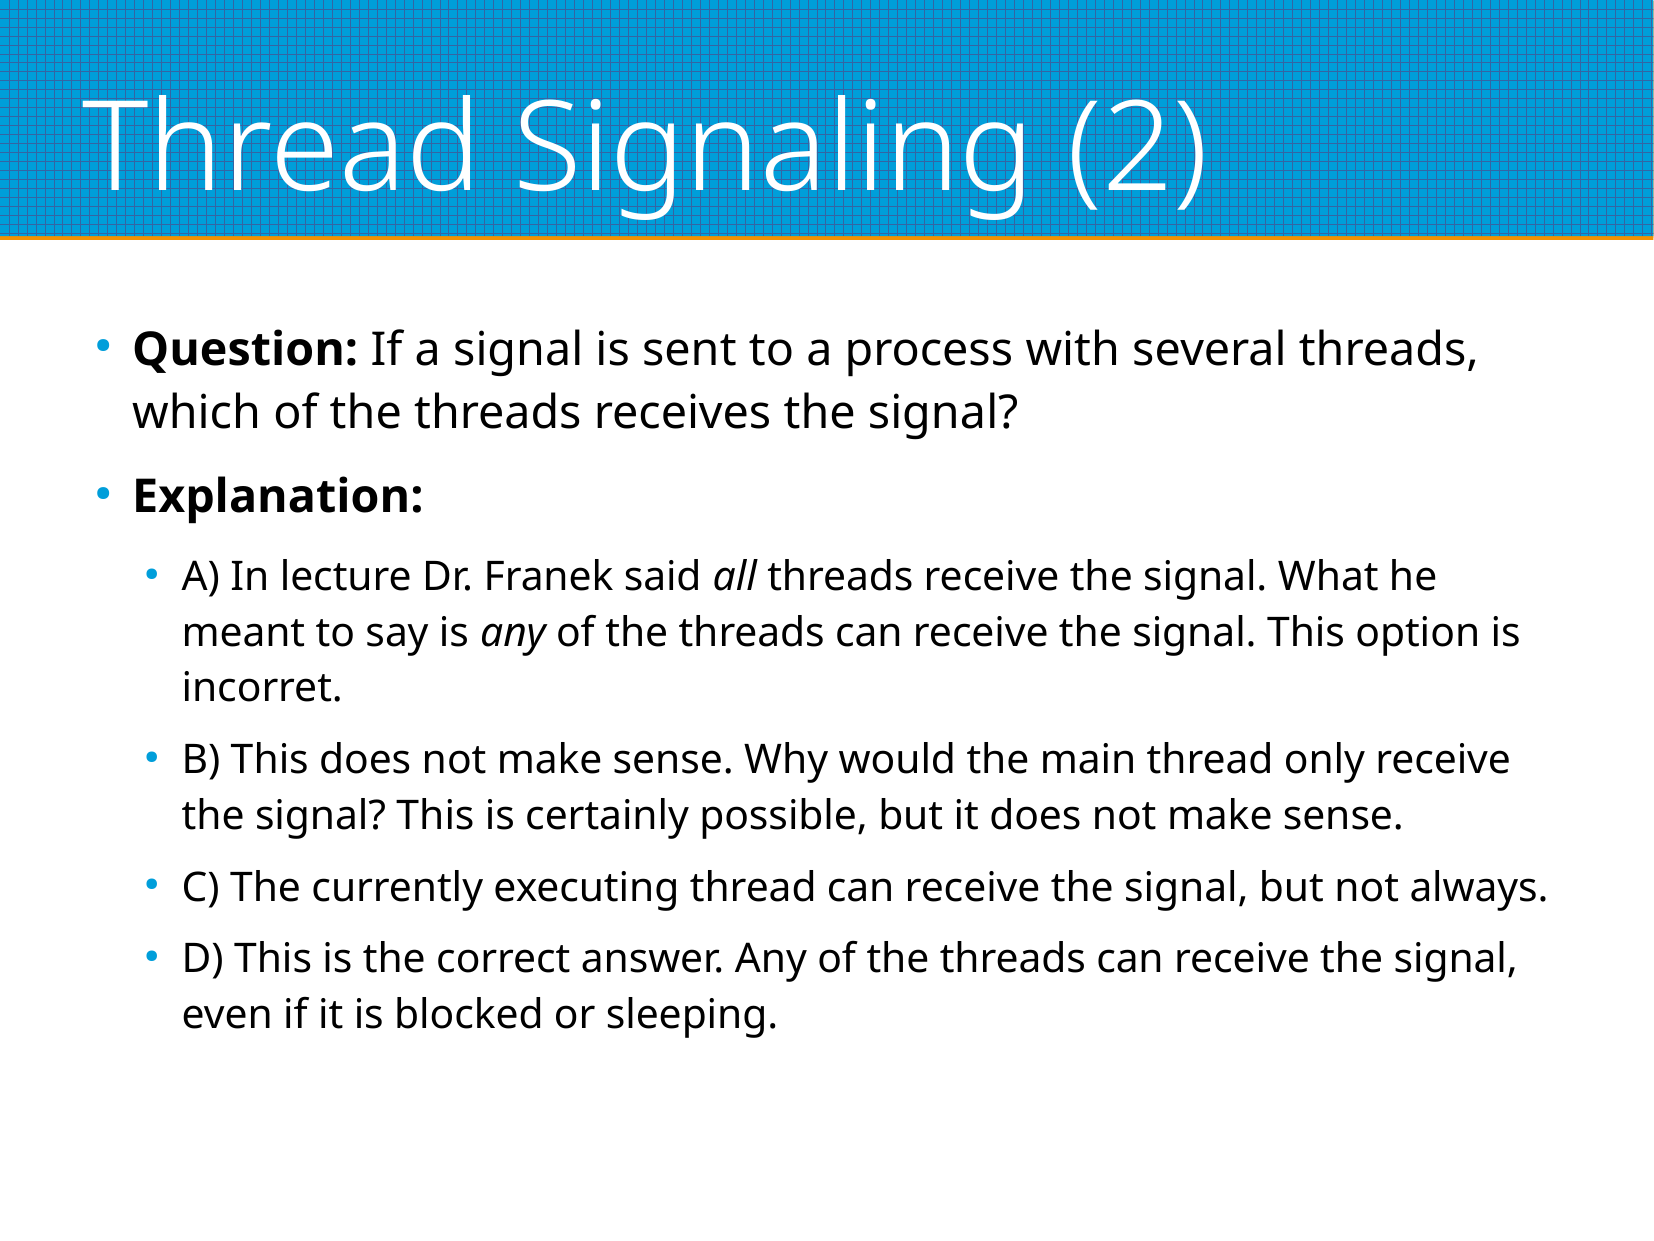

# Thread Signaling (2)
Question: If a signal is sent to a process with several threads, which of the threads receives the signal?
Explanation:
A) In lecture Dr. Franek said all threads receive the signal. What he meant to say is any of the threads can receive the signal. This option is incorret.
B) This does not make sense. Why would the main thread only receive the signal? This is certainly possible, but it does not make sense.
C) The currently executing thread can receive the signal, but not always.
D) This is the correct answer. Any of the threads can receive the signal, even if it is blocked or sleeping.